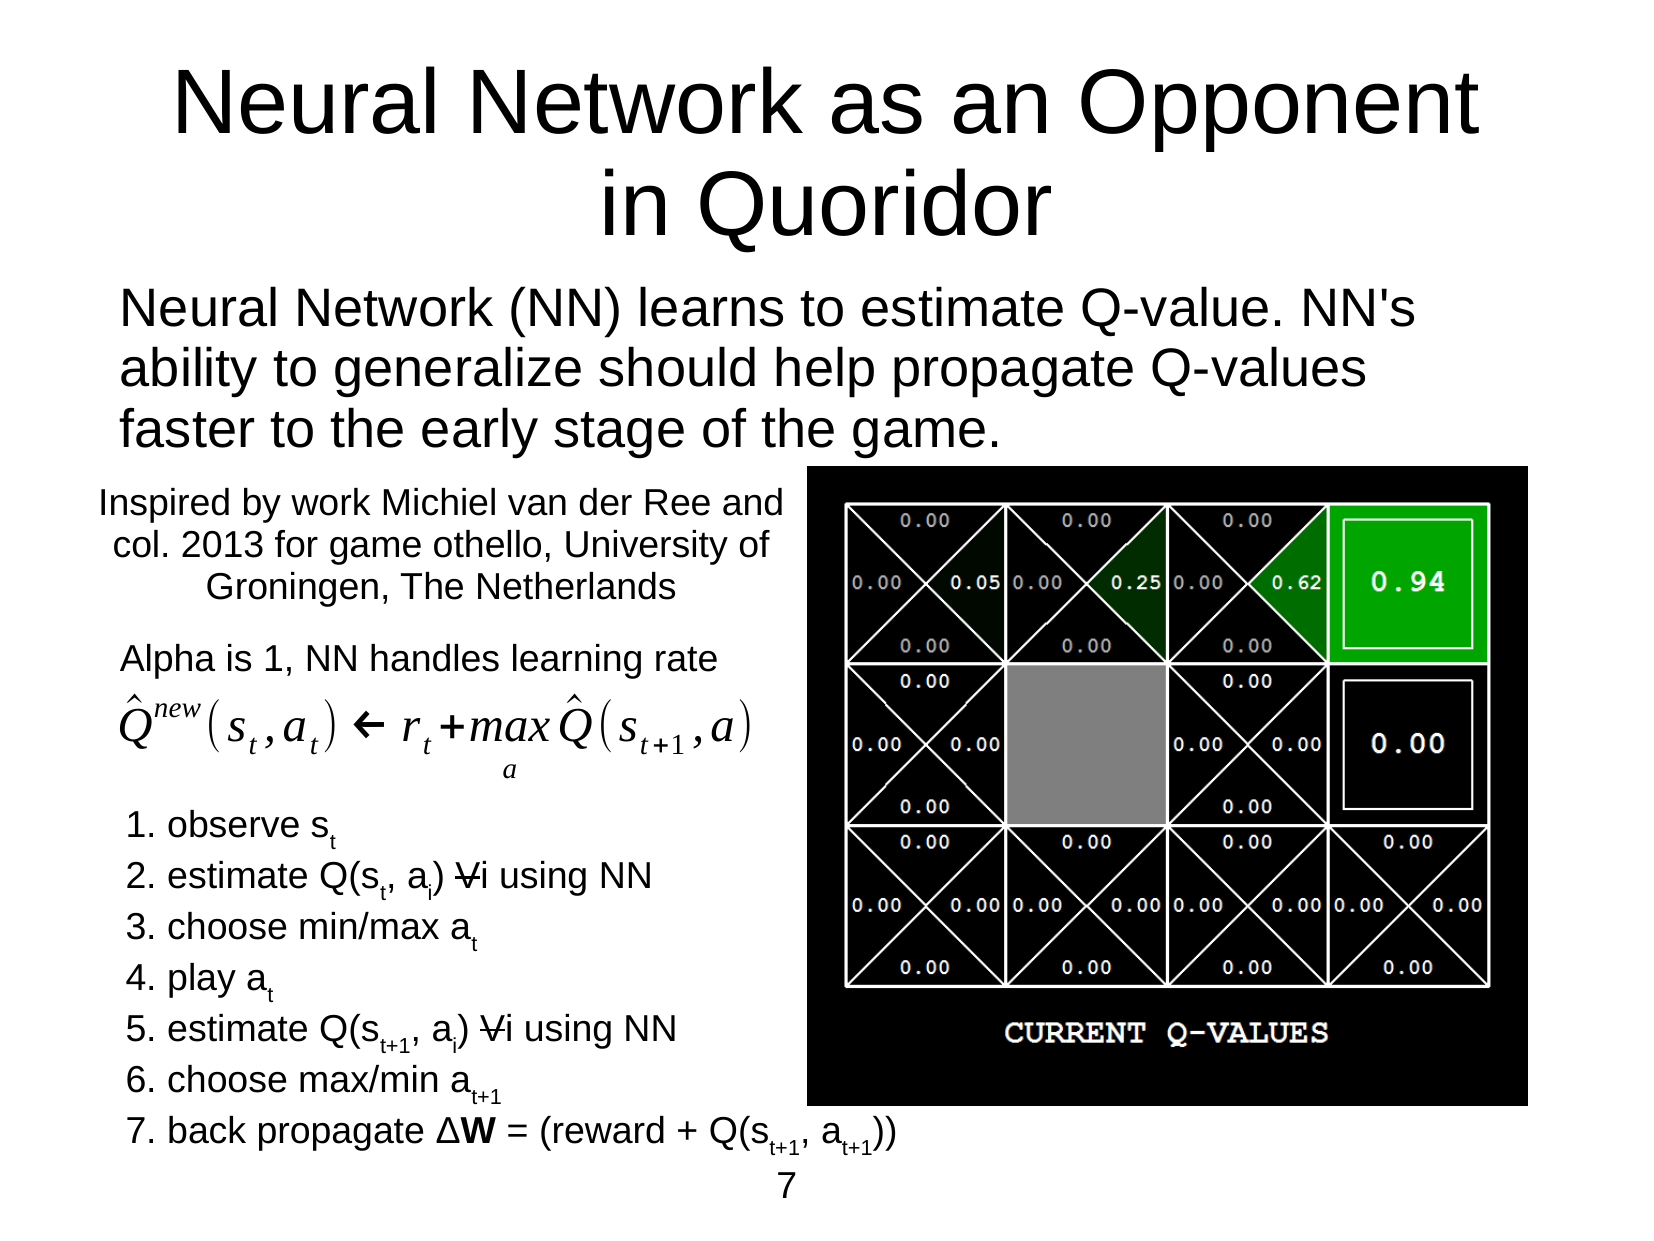

# Neural Network as an Opponent in Quoridor
Neural Network (NN) learns to estimate Q-value. NN's ability to generalize should help propagate Q-values faster to the early stage of the game.
Inspired by work Michiel van der Ree and col. 2013 for game othello, University of Groningen, The Netherlands
Alpha is 1, NN handles learning rate
1. observe st
2. estimate Q(st, ai) Vi using NN
3. choose min/max at
4. play at
5. estimate Q(st+1, ai) Vi using NN
6. choose max/min at+1
7. back propagate ΔW = (reward + Q(st+1, at+1))